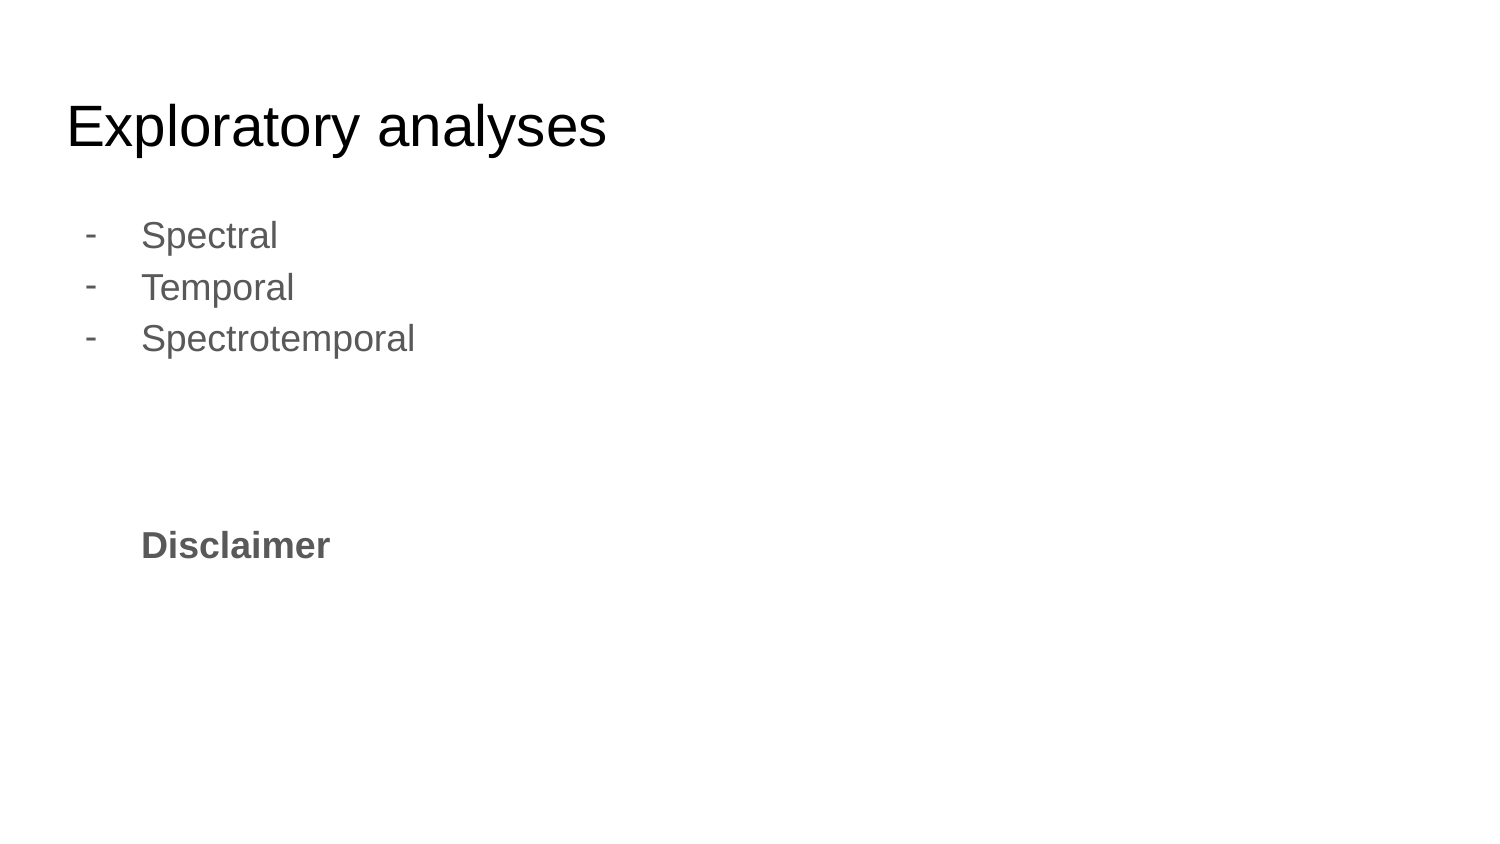

# Exploratory analyses
Spectral
Temporal
Spectrotemporal
Disclaimer